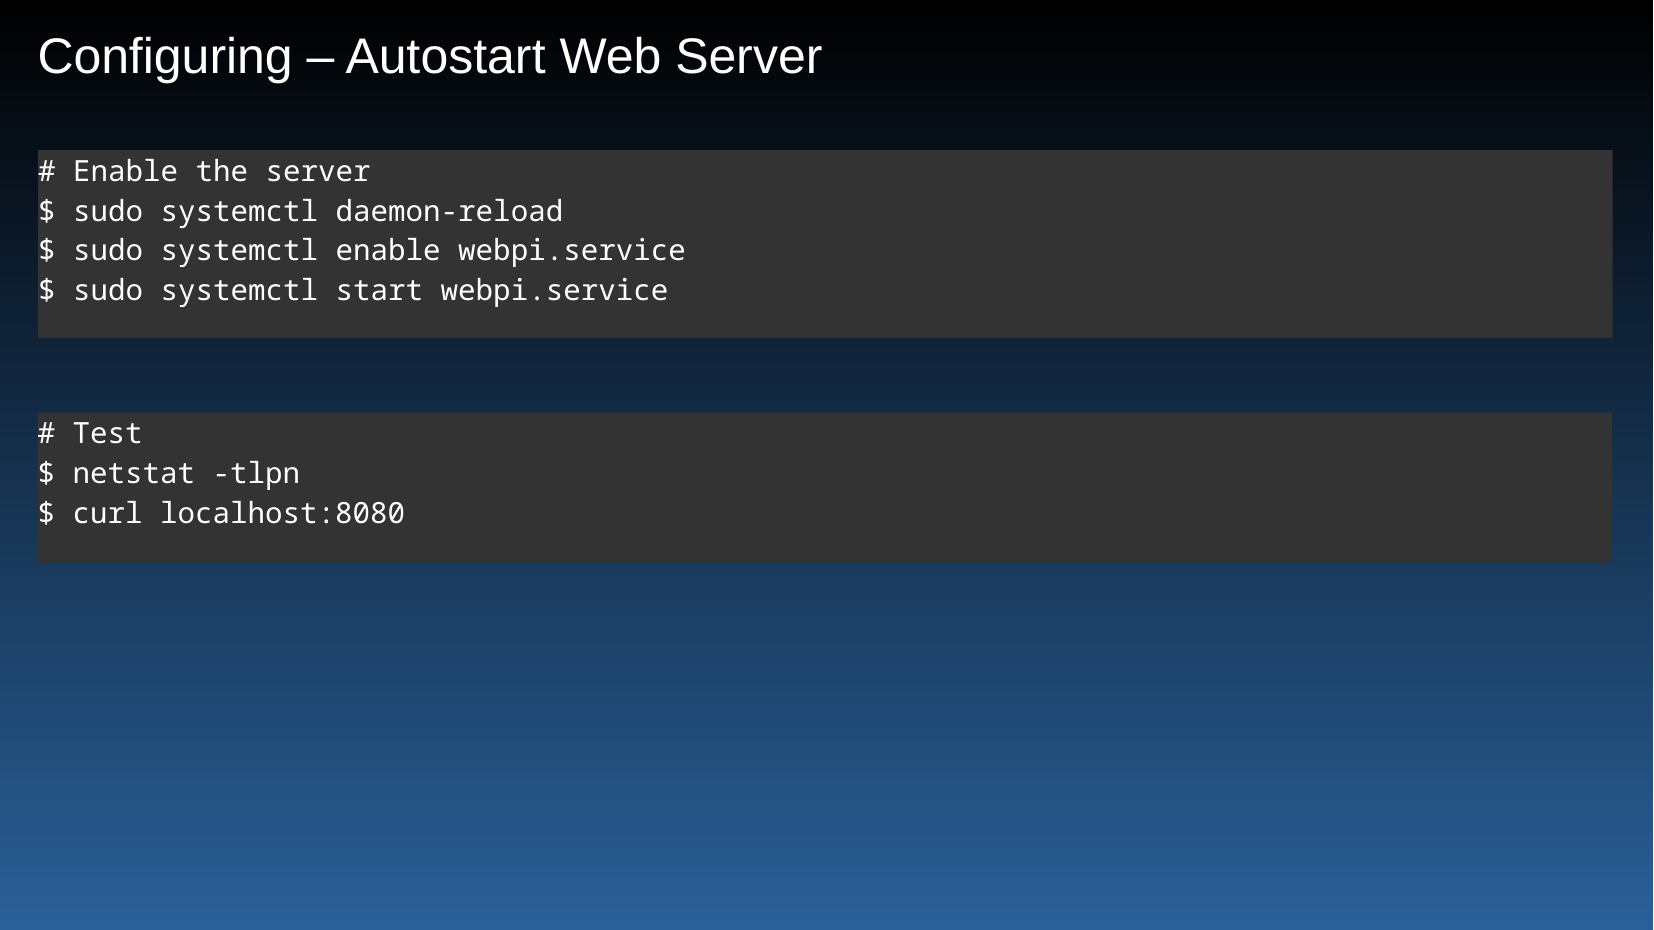

# Configuring – Autostart Web Server
# Enable the server
$ sudo systemctl daemon-reload
$ sudo systemctl enable webpi.service
$ sudo systemctl start webpi.service
# Test
$ netstat -tlpn
$ curl localhost:8080